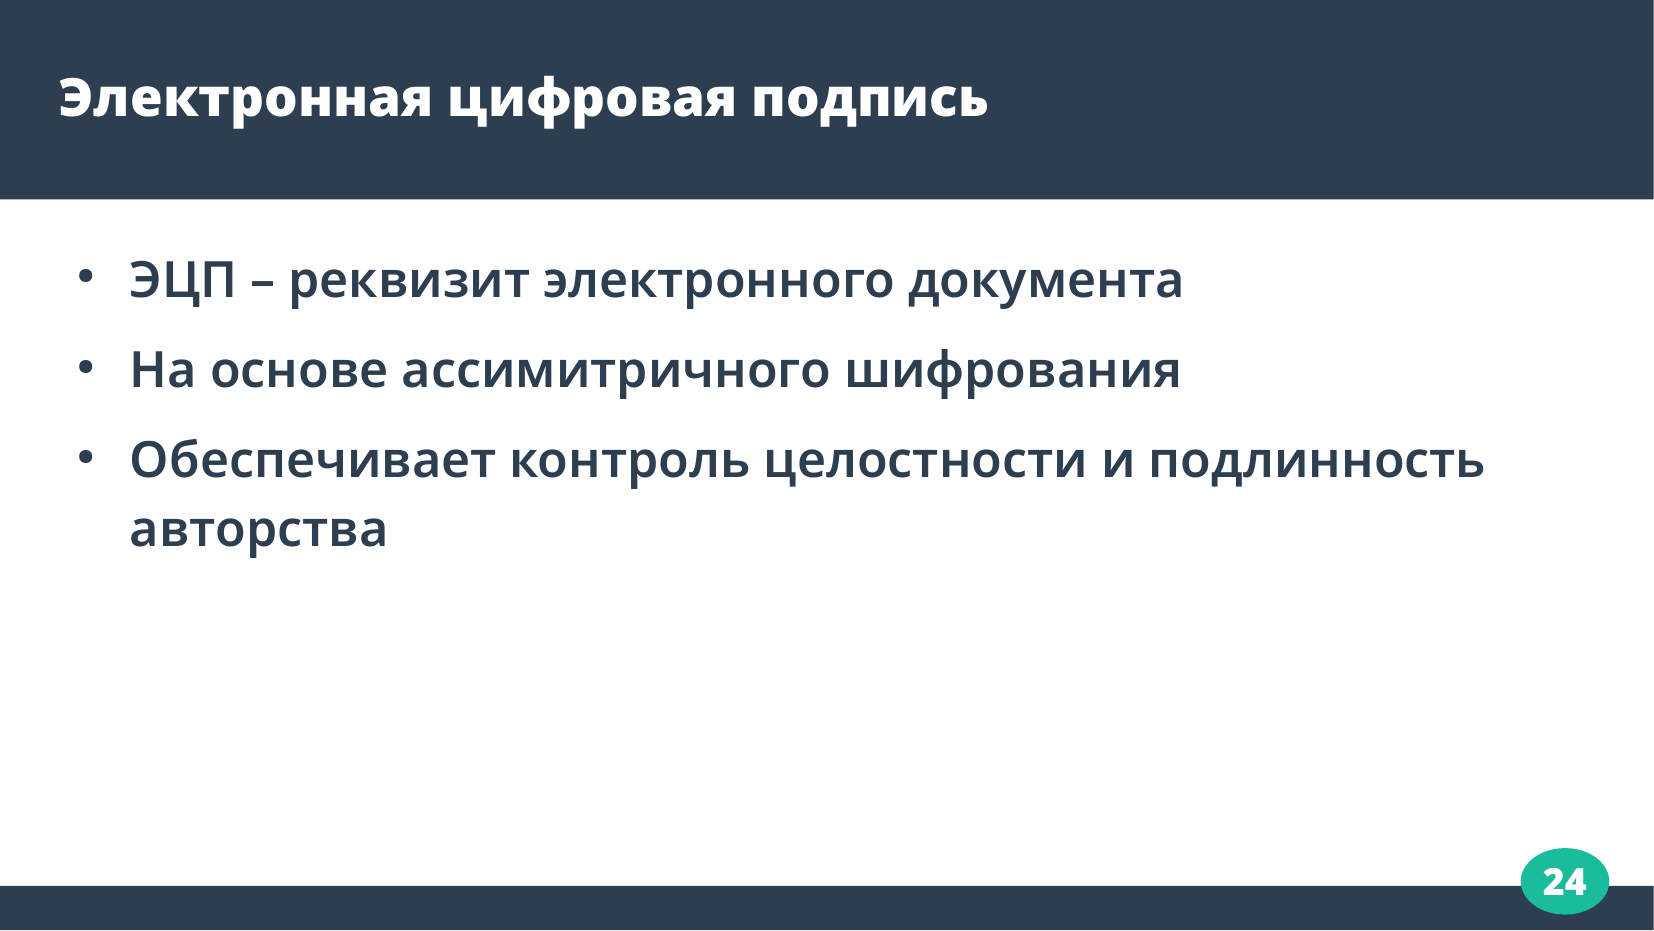

# Электронная цифровая подпись
ЭЦП – реквизит электронного документа
На основе ассимитричного шифрования
Обеспечивает контроль целостности и подлинность авторства
24